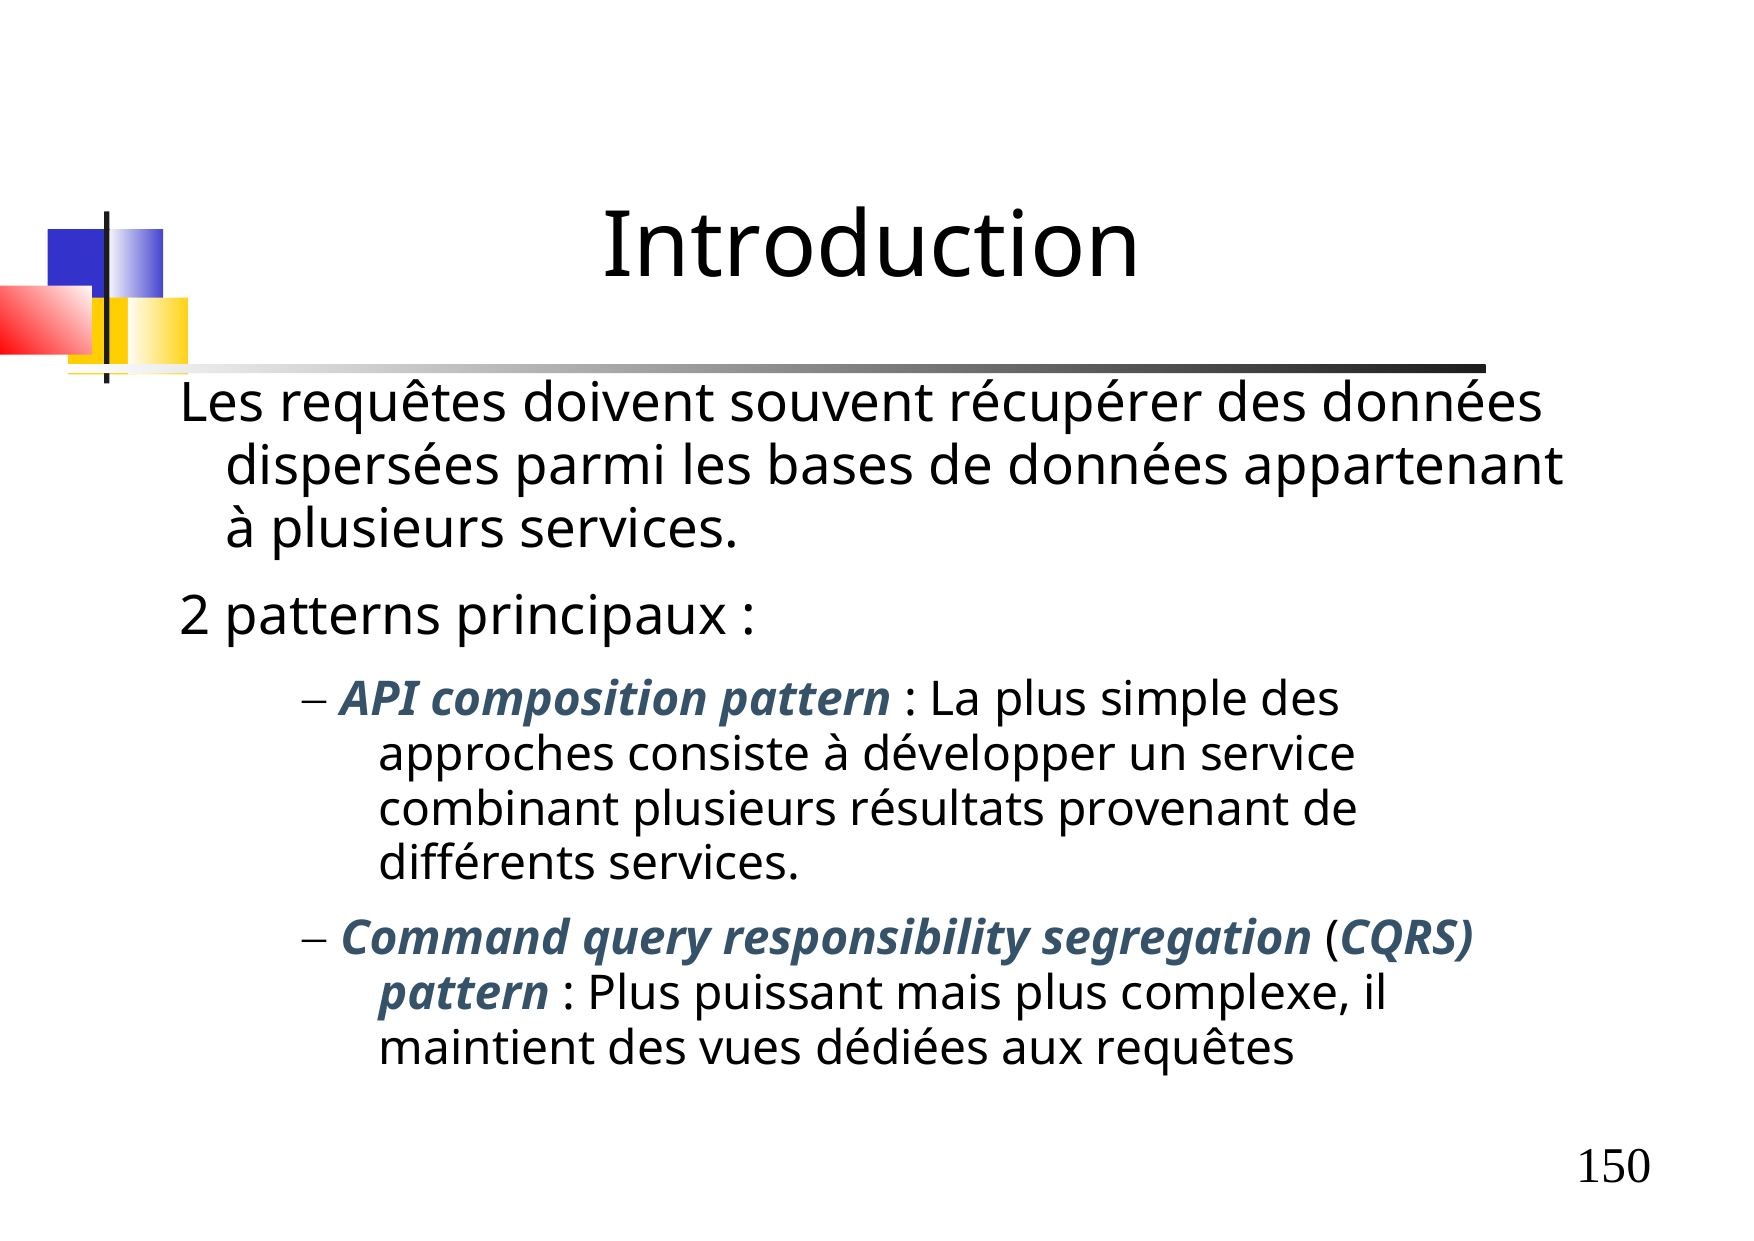

# Introduction
Les requêtes doivent souvent récupérer des données dispersées parmi les bases de données appartenant à plusieurs services.
2 patterns principaux :
API composition pattern : La plus simple des approches consiste à développer un service combinant plusieurs résultats provenant de différents services.
Command query responsibility segregation (CQRS) pattern : Plus puissant mais plus complexe, il maintient des vues dédiées aux requêtes